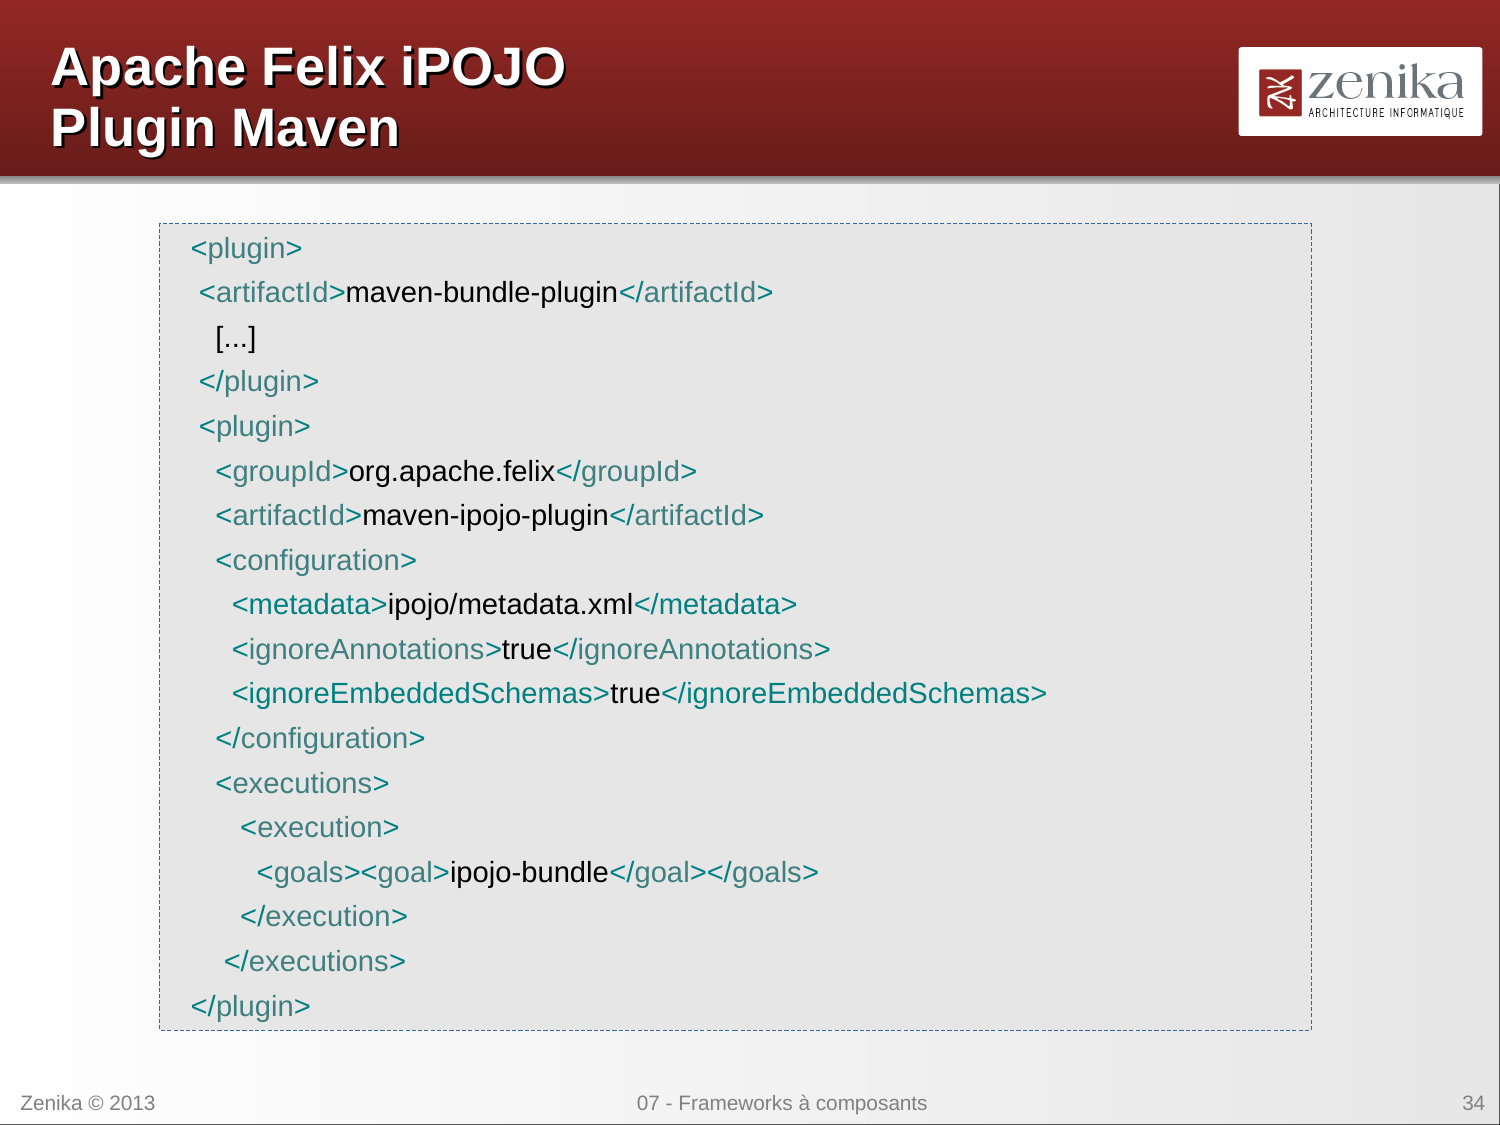

# Apache Felix iPOJO Plugin Maven
 <plugin>
 <artifactId>maven-bundle-plugin</artifactId>
 [...]
 </plugin>
 <plugin>
 <groupId>org.apache.felix</groupId>
 <artifactId>maven-ipojo-plugin</artifactId>
 <configuration>
 <metadata>ipojo/metadata.xml</metadata>
 <ignoreAnnotations>true</ignoreAnnotations>
 <ignoreEmbeddedSchemas>true</ignoreEmbeddedSchemas>
 </configuration>
 <executions>
 <execution>
 <goals><goal>ipojo-bundle</goal></goals>
 </execution>
 </executions>
 </plugin>